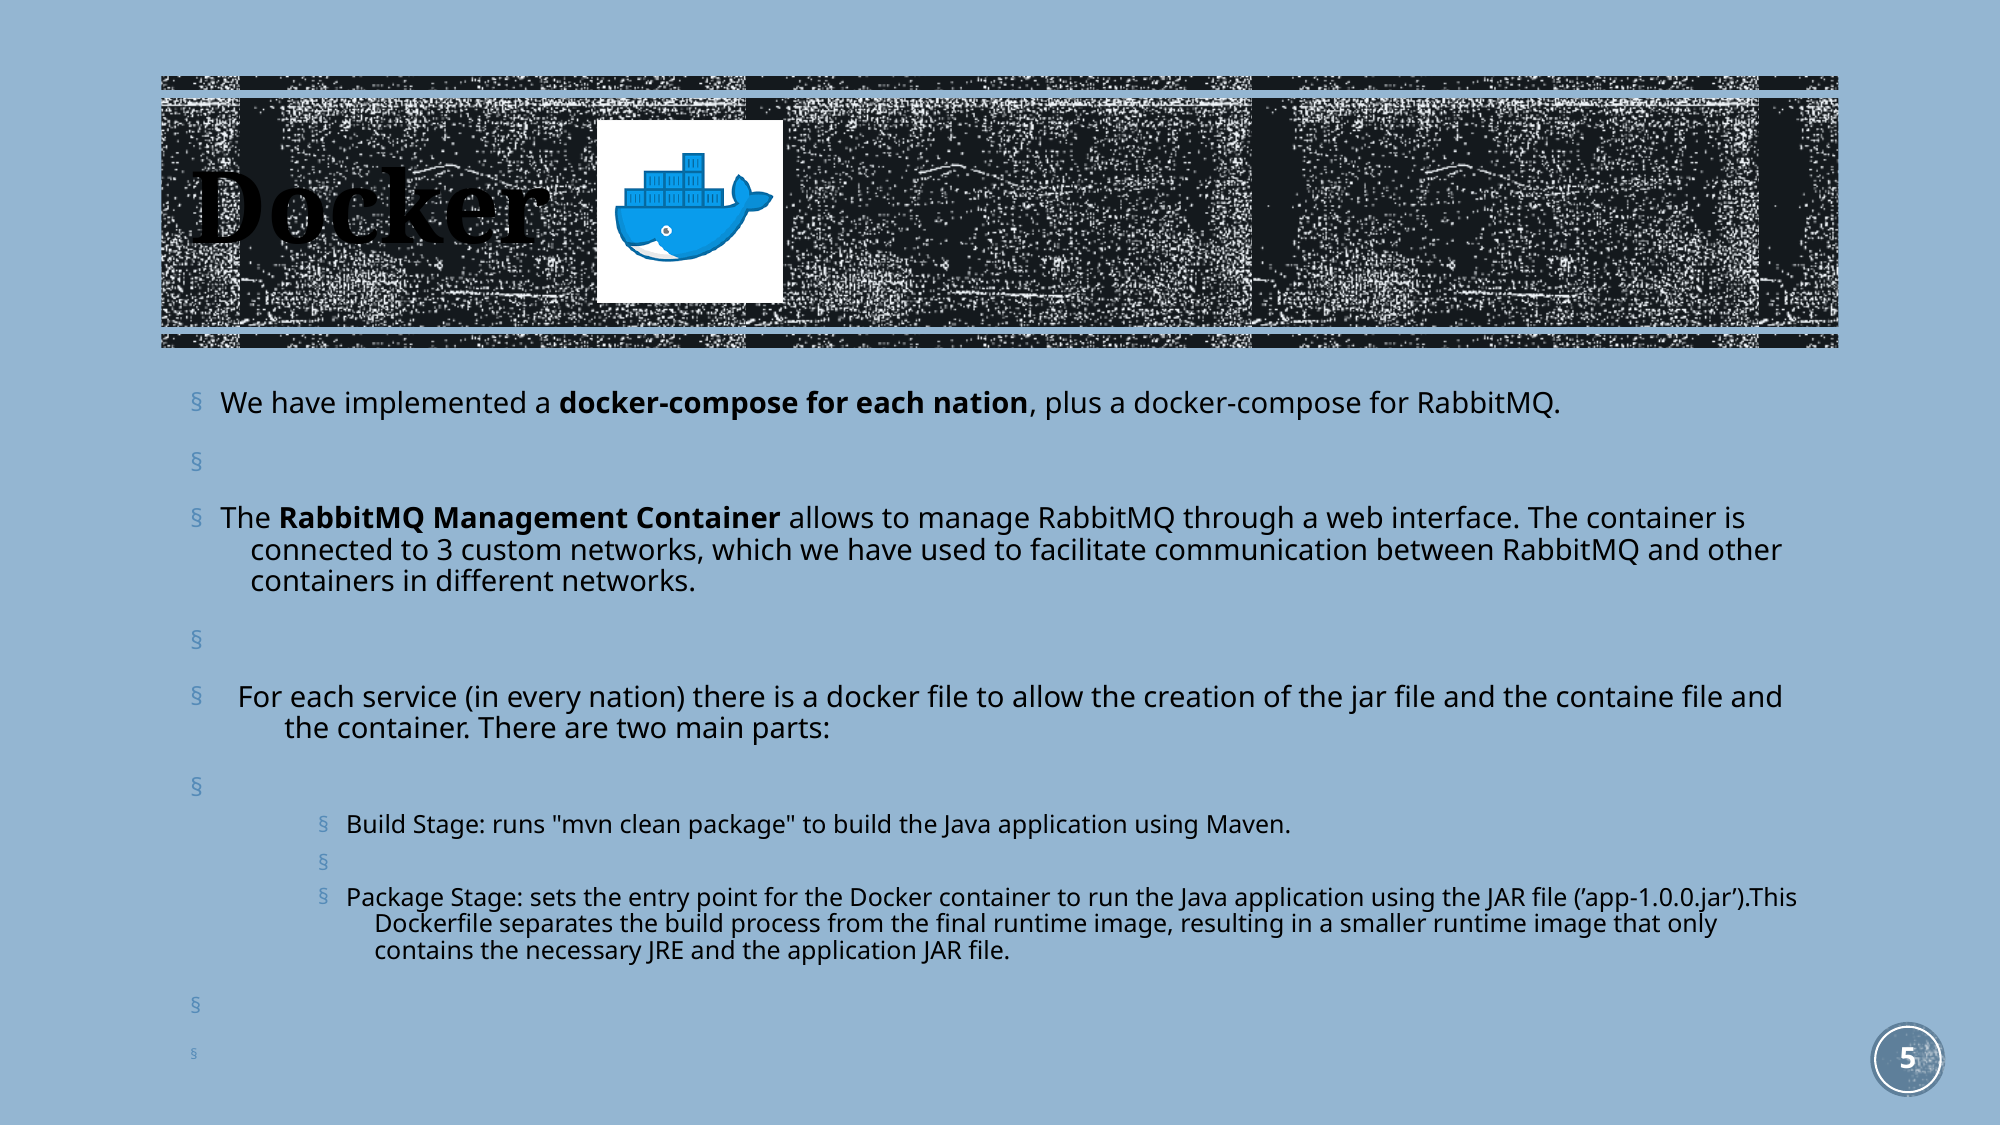

# Docker
We have implemented a docker-compose for each nation, plus a docker-compose for RabbitMQ.
The RabbitMQ Management Container allows to manage RabbitMQ through a web interface. The container is connected to 3 custom networks, which we have used to facilitate communication between RabbitMQ and other containers in different networks.
For each service (in every nation) there is a docker file to allow the creation of the jar file and the containe file and the container. There are two main parts:
Build Stage: runs "mvn clean package" to build the Java application using Maven.
Package Stage: sets the entry point for the Docker container to run the Java application using the JAR file (’app-1.0.0.jar’).This Dockerfile separates the build process from the final runtime image, resulting in a smaller runtime image that only contains the necessary JRE and the application JAR file.
5